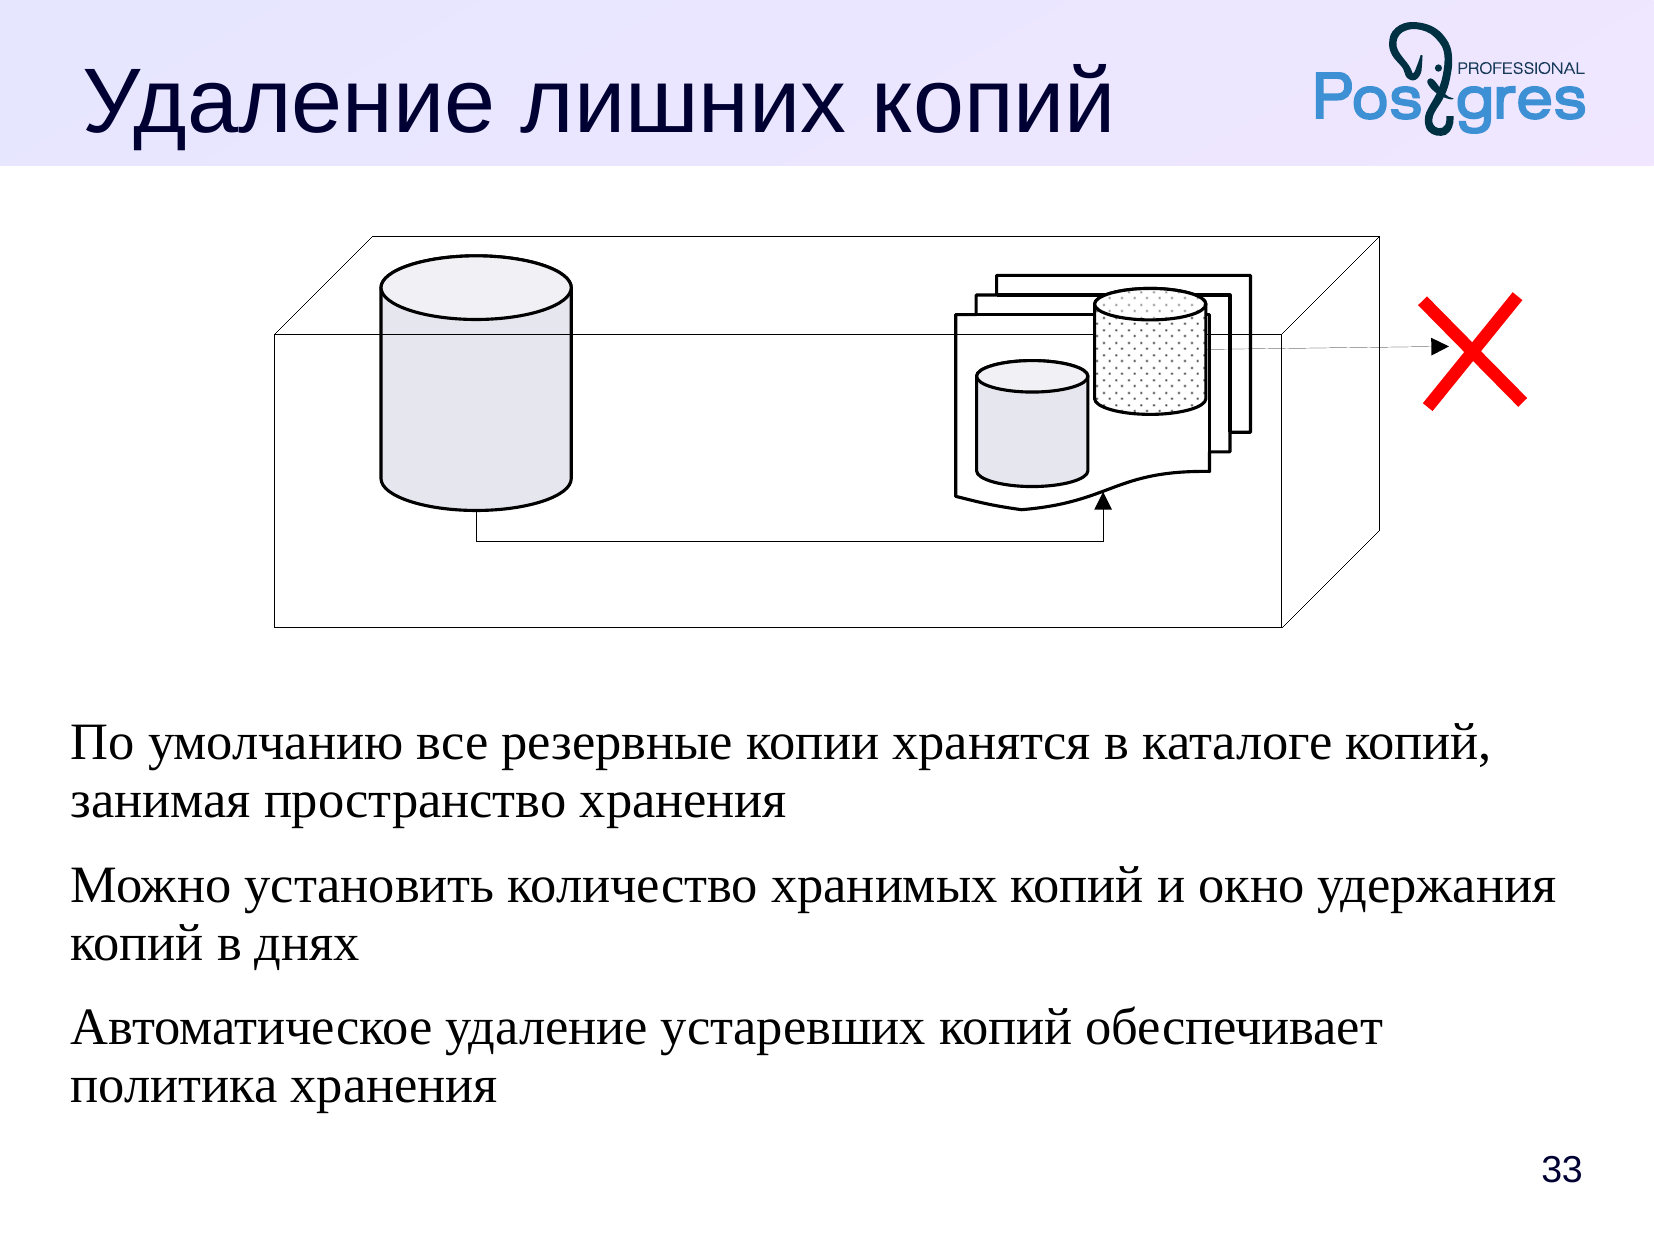

# Удаление лишних копий
По умолчанию все резервные копии хранятся в каталоге копий, занимая пространство хранения
Можно установить количество хранимых копий и окно удержания копий в днях
Автоматическое удаление устаревших копий обеспечивает политика хранения